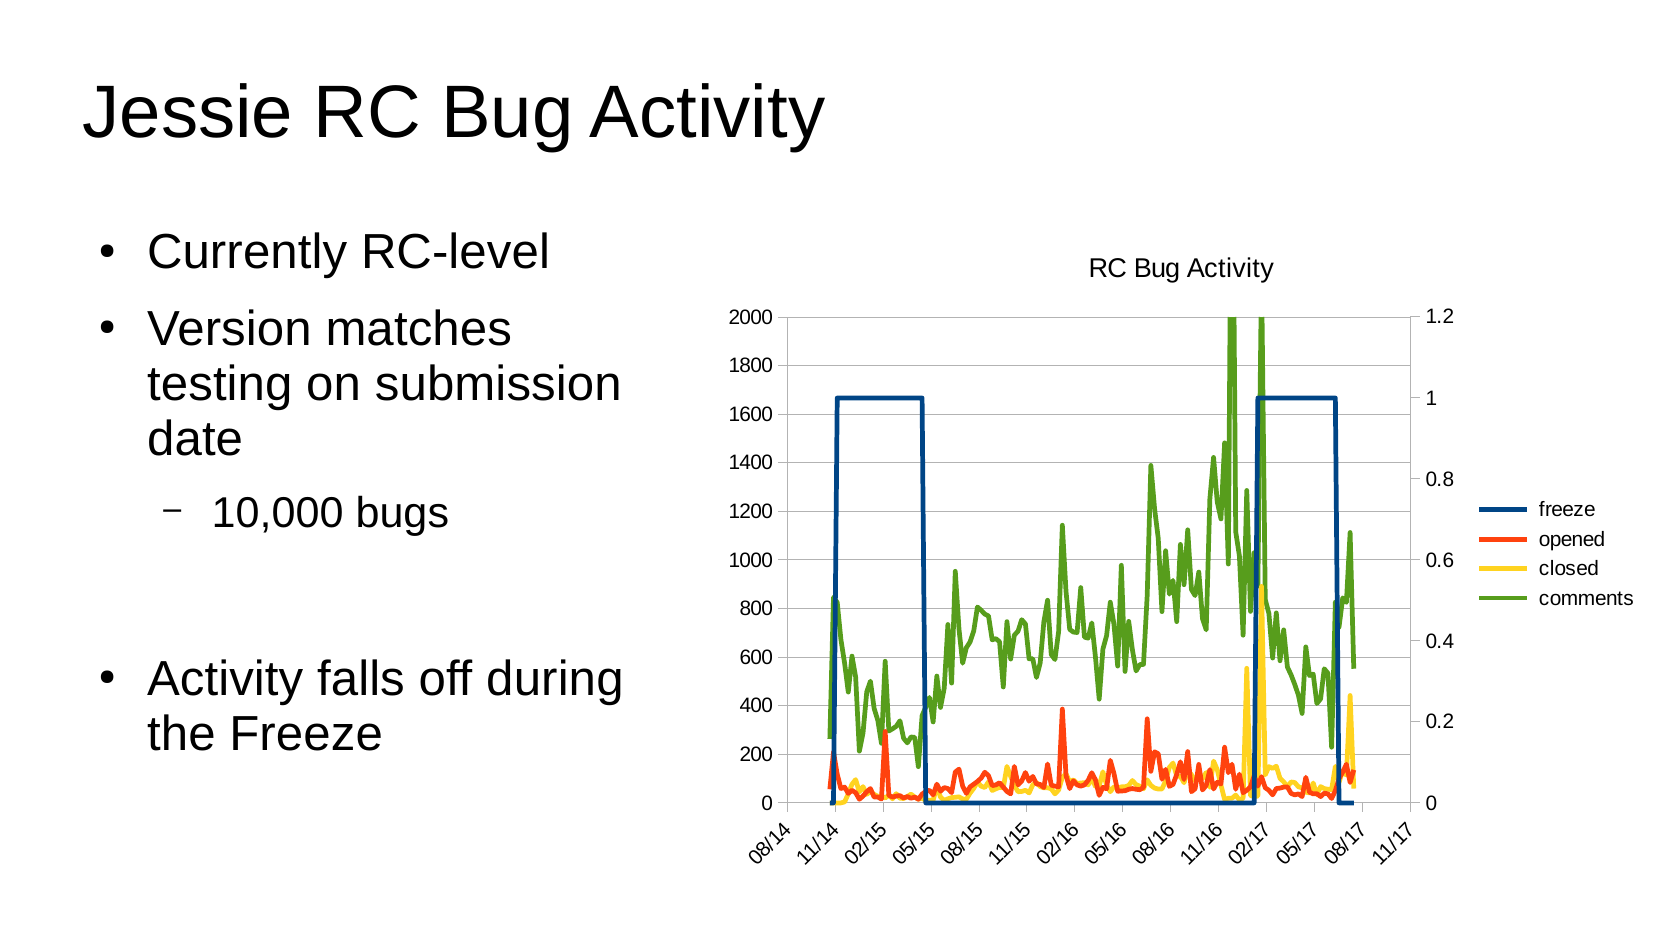

# Jessie RC Bug Activity
Currently RC-level
Version matches
testing on submission
date
10,000 bugs
Activity falls off during
the Freeze
### Chart: RC Bug Activity
| Category | opened | closed | comments | freeze |
|---|---|---|---|---|